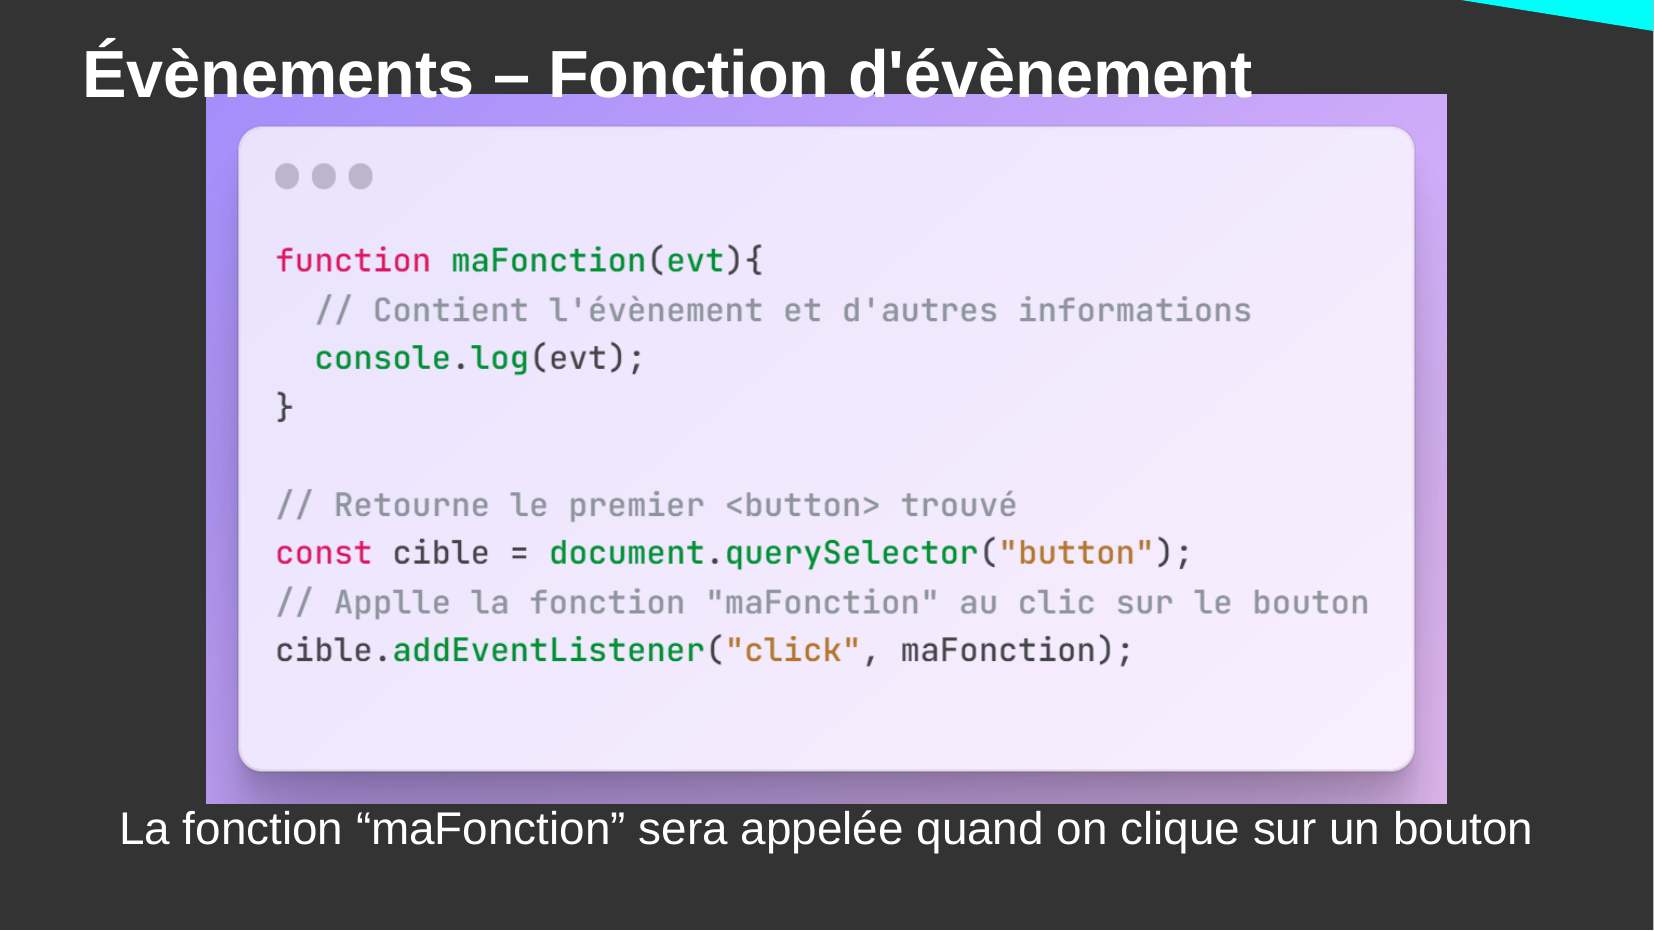

# Évènements – Fonction d'évènement
La fonction “maFonction” sera appelée quand on clique sur un bouton